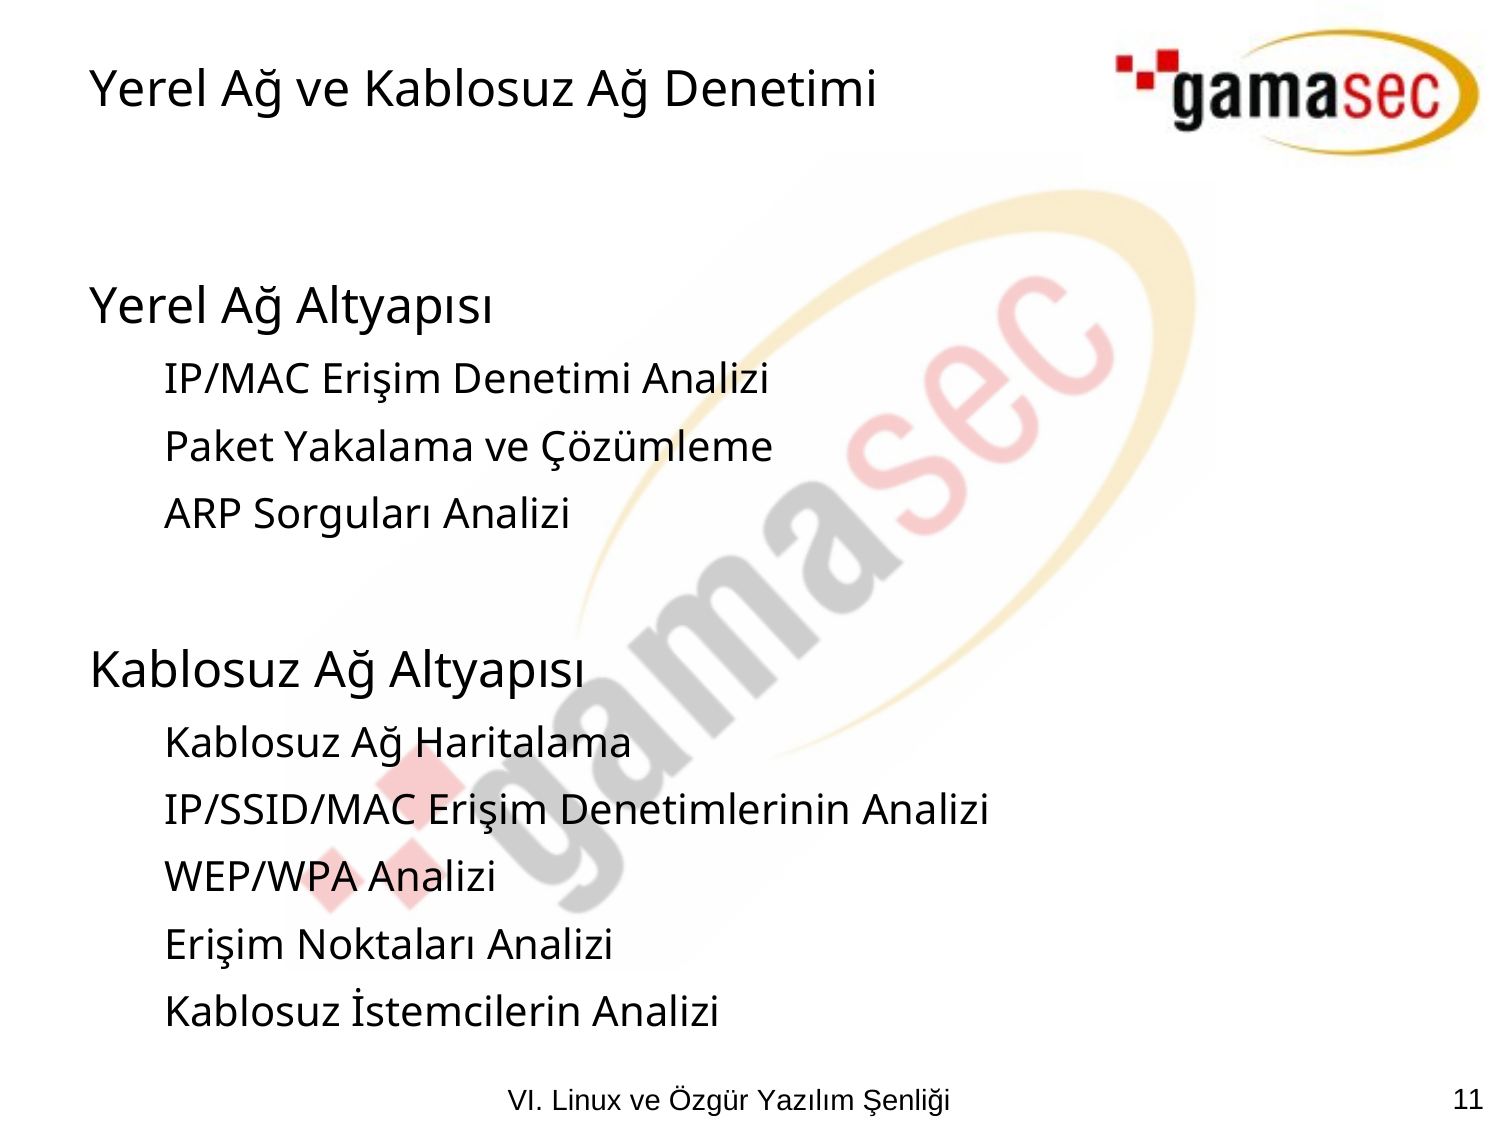

# Yerel Ağ ve Kablosuz Ağ Denetimi
Yerel Ağ Altyapısı
IP/MAC Erişim Denetimi Analizi
Paket Yakalama ve Çözümleme
ARP Sorguları Analizi
Kablosuz Ağ Altyapısı
Kablosuz Ağ Haritalama
IP/SSID/MAC Erişim Denetimlerinin Analizi
WEP/WPA Analizi
Erişim Noktaları Analizi
Kablosuz İstemcilerin Analizi
11